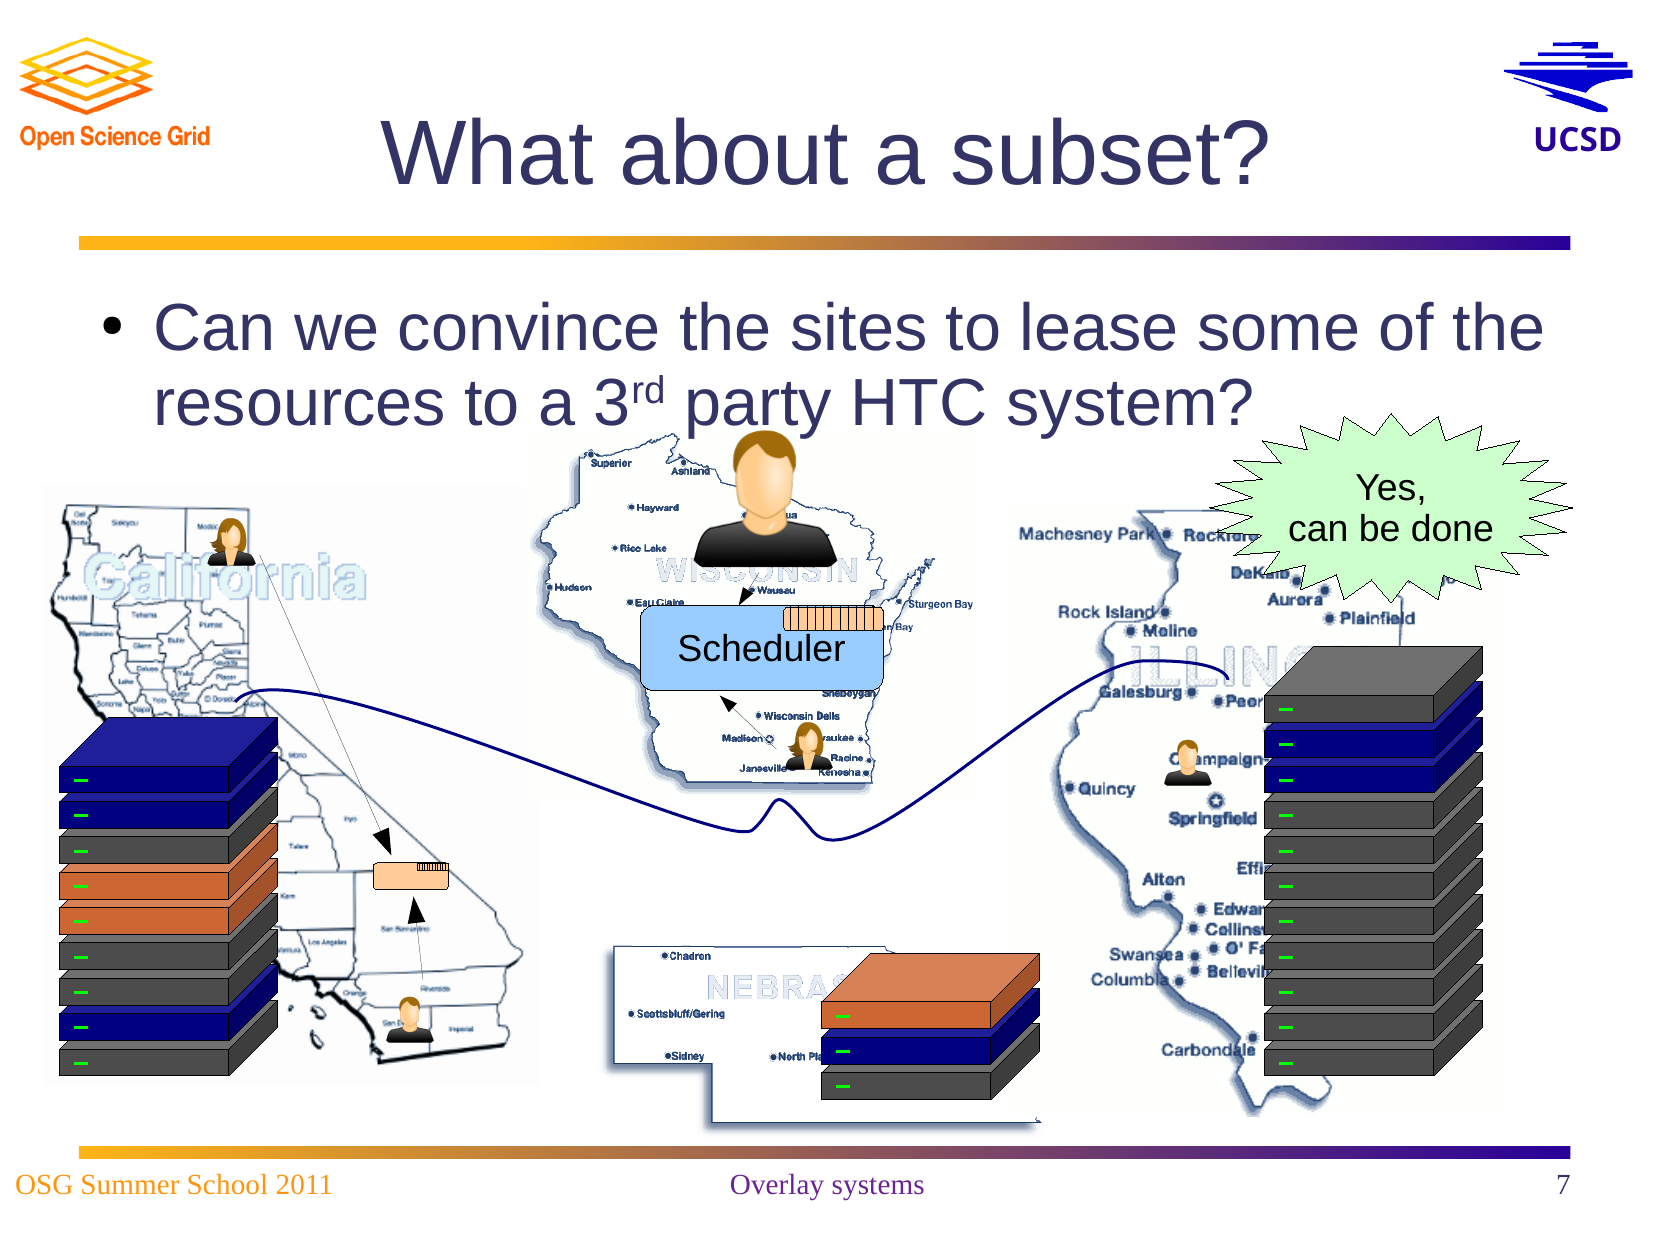

# What about a subset?
Can we convince the sites to lease some of the resources to a 3rd party HTC system?
Yes,
can be done
Scheduler
OSG Summer School 2011
Overlay systems
7